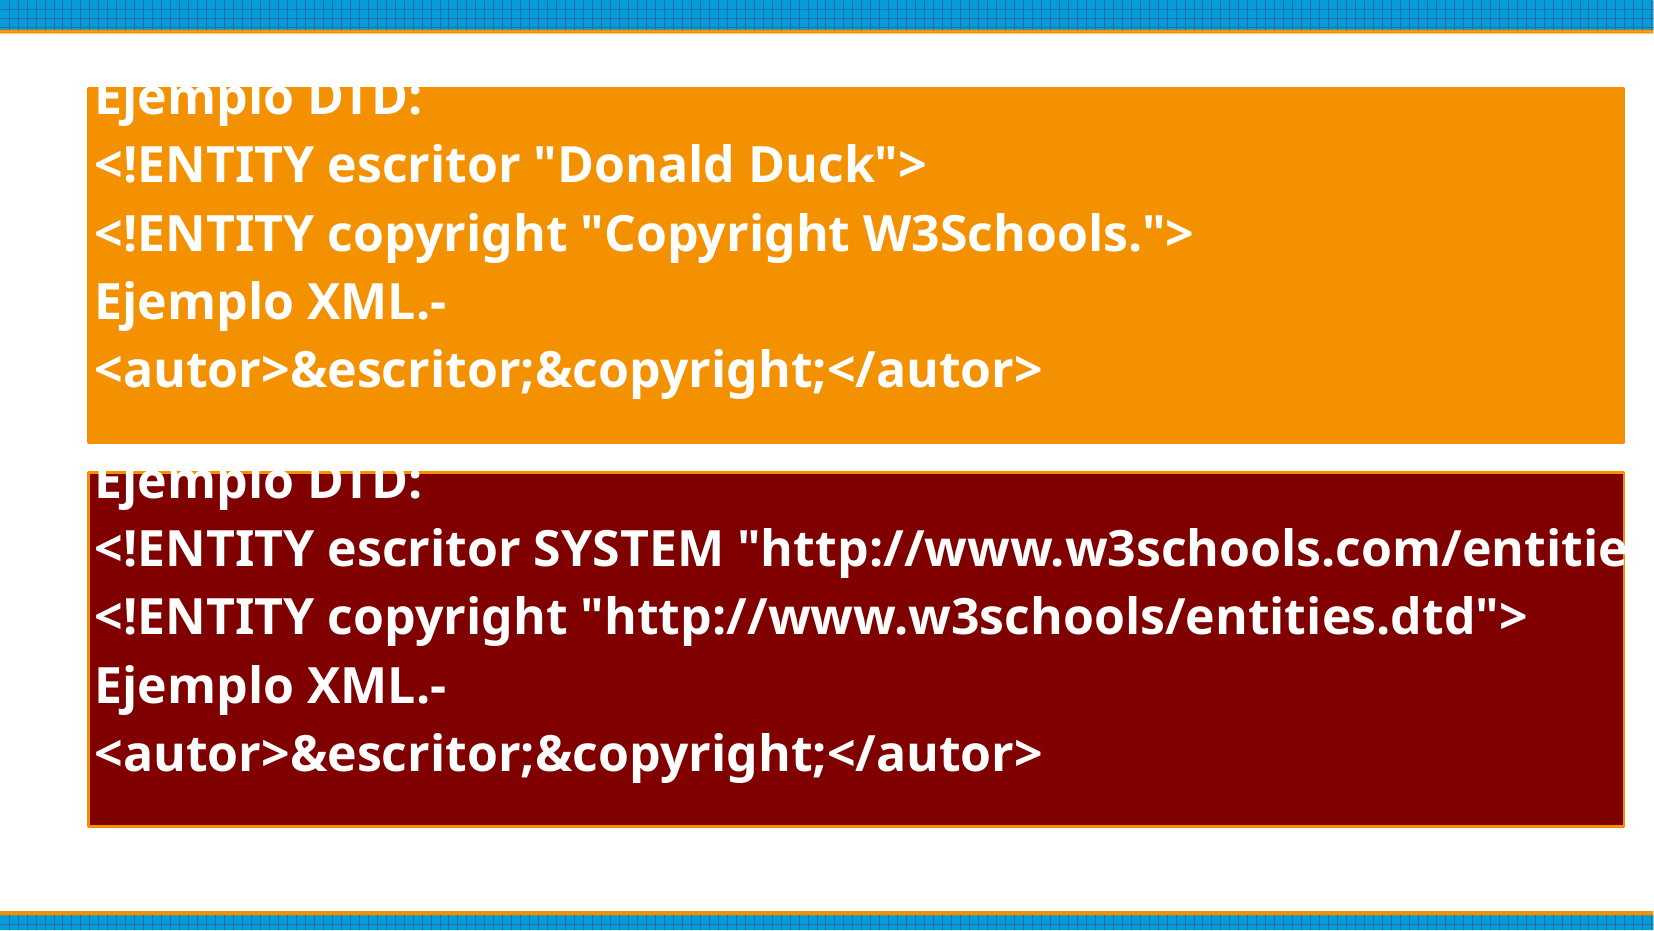

Ejemplo DTD:
<!ENTITY escritor "Donald Duck">
<!ENTITY copyright "Copyright W3Schools.">
Ejemplo XML.-
<autor>&escritor;&copyright;</autor>
Ejemplo DTD:
<!ENTITY escritor SYSTEM "http://www.w3schools.com/entities.dtd">
<!ENTITY copyright "http://www.w3schools/entities.dtd">
Ejemplo XML.-
<autor>&escritor;&copyright;</autor>